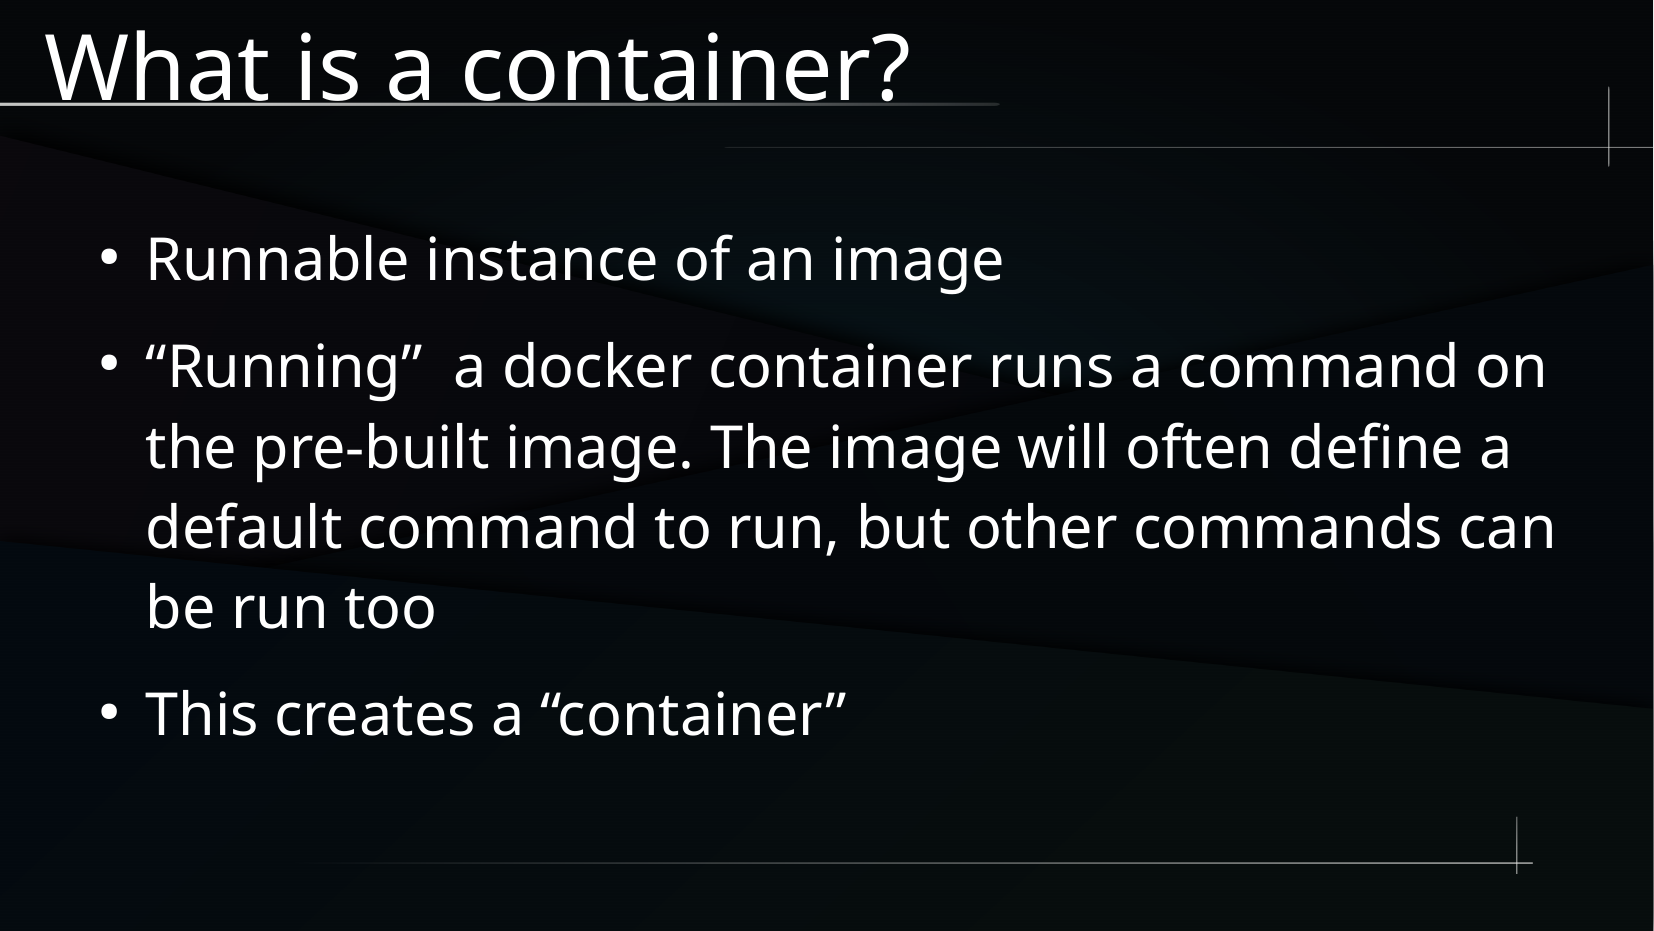

# What is a container?
Runnable instance of an image
“Running” a docker container runs a command on the pre-built image. The image will often define a default command to run, but other commands can be run too
This creates a “container”